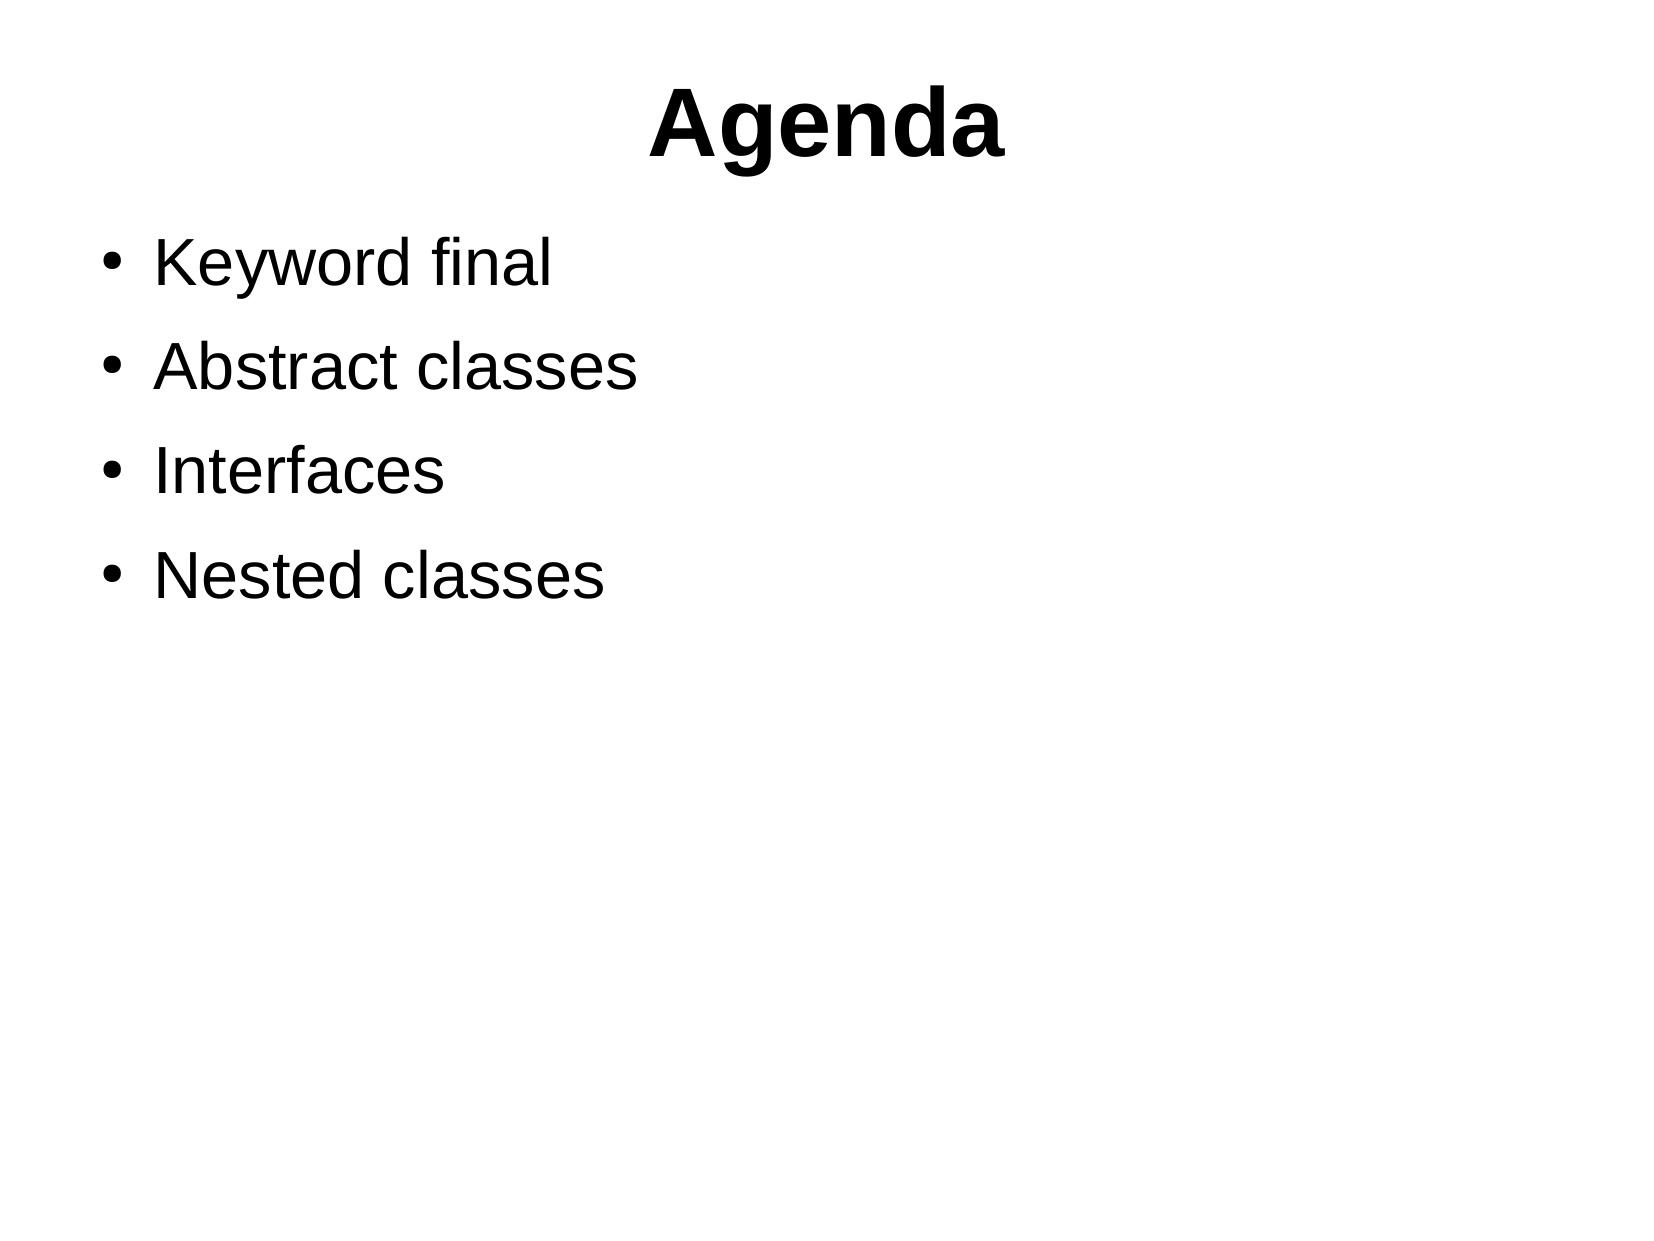

# Agenda
Keyword final
Abstract classes
Interfaces
Nested classes